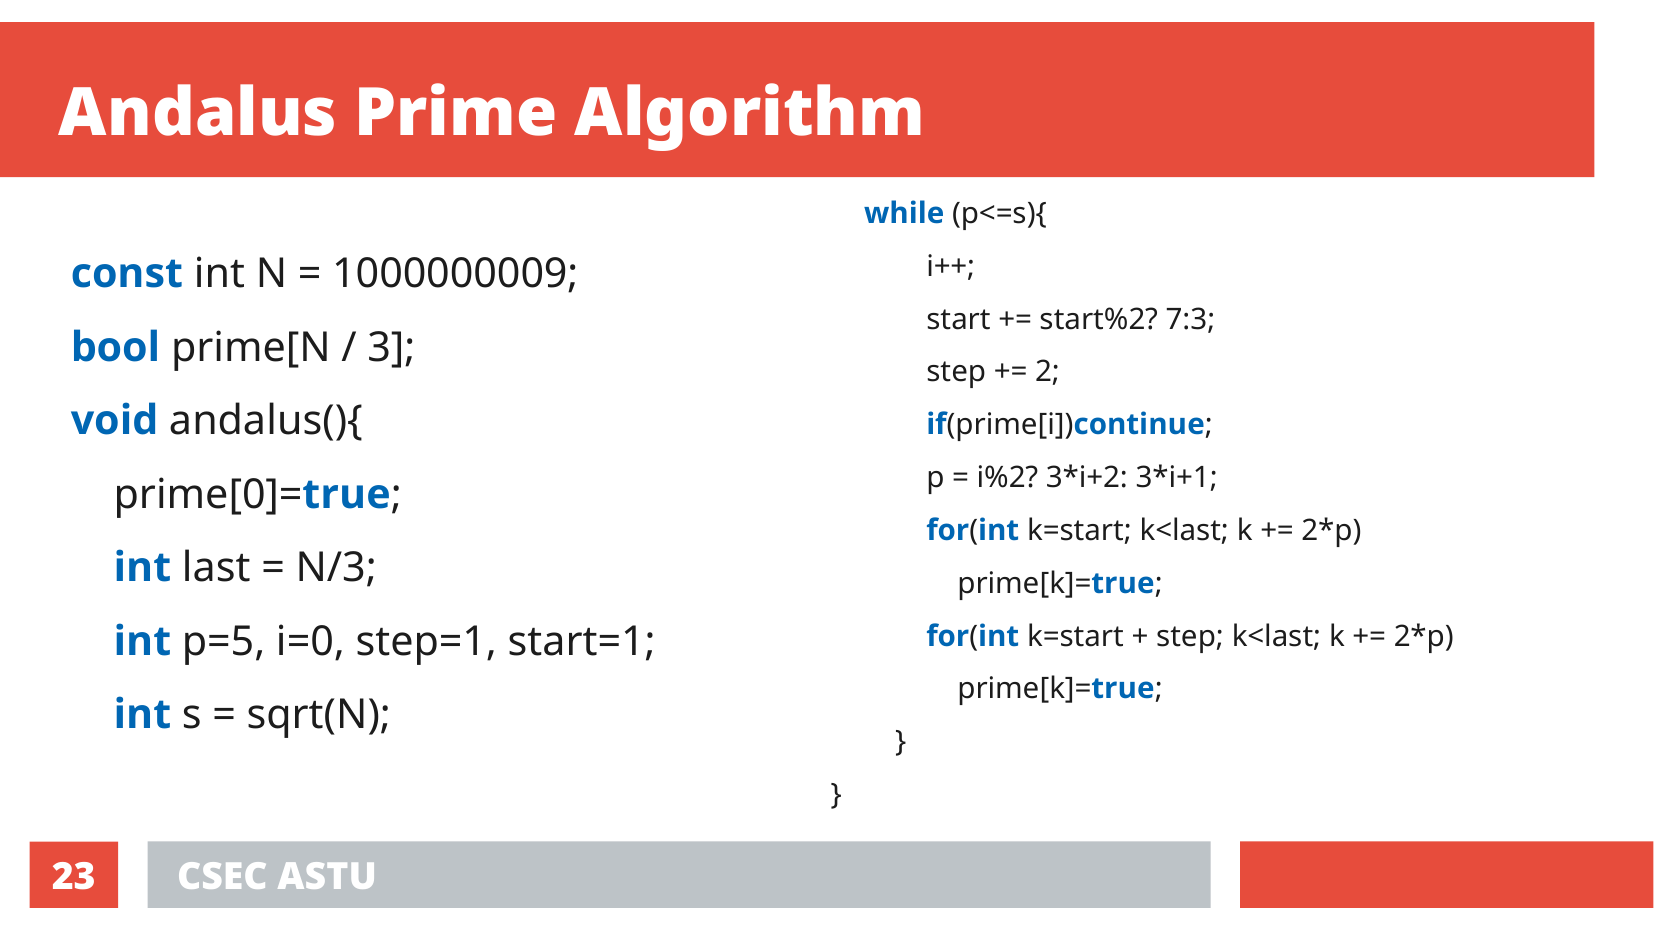

# Andalus Prime Algorithm
while (p<=s){
 i++;
 start += start%2? 7:3;
 step += 2;
 if(prime[i])continue;
 p = i%2? 3*i+2: 3*i+1;
 for(int k=start; k<last; k += 2*p)
 prime[k]=true;
 for(int k=start + step; k<last; k += 2*p)
 prime[k]=true;
 }
}
const int N = 1000000009;
bool prime[N / 3];
void andalus(){
 prime[0]=true;
 int last = N/3;
 int p=5, i=0, step=1, start=1;
 int s = sqrt(N);
23
CSEC ASTU